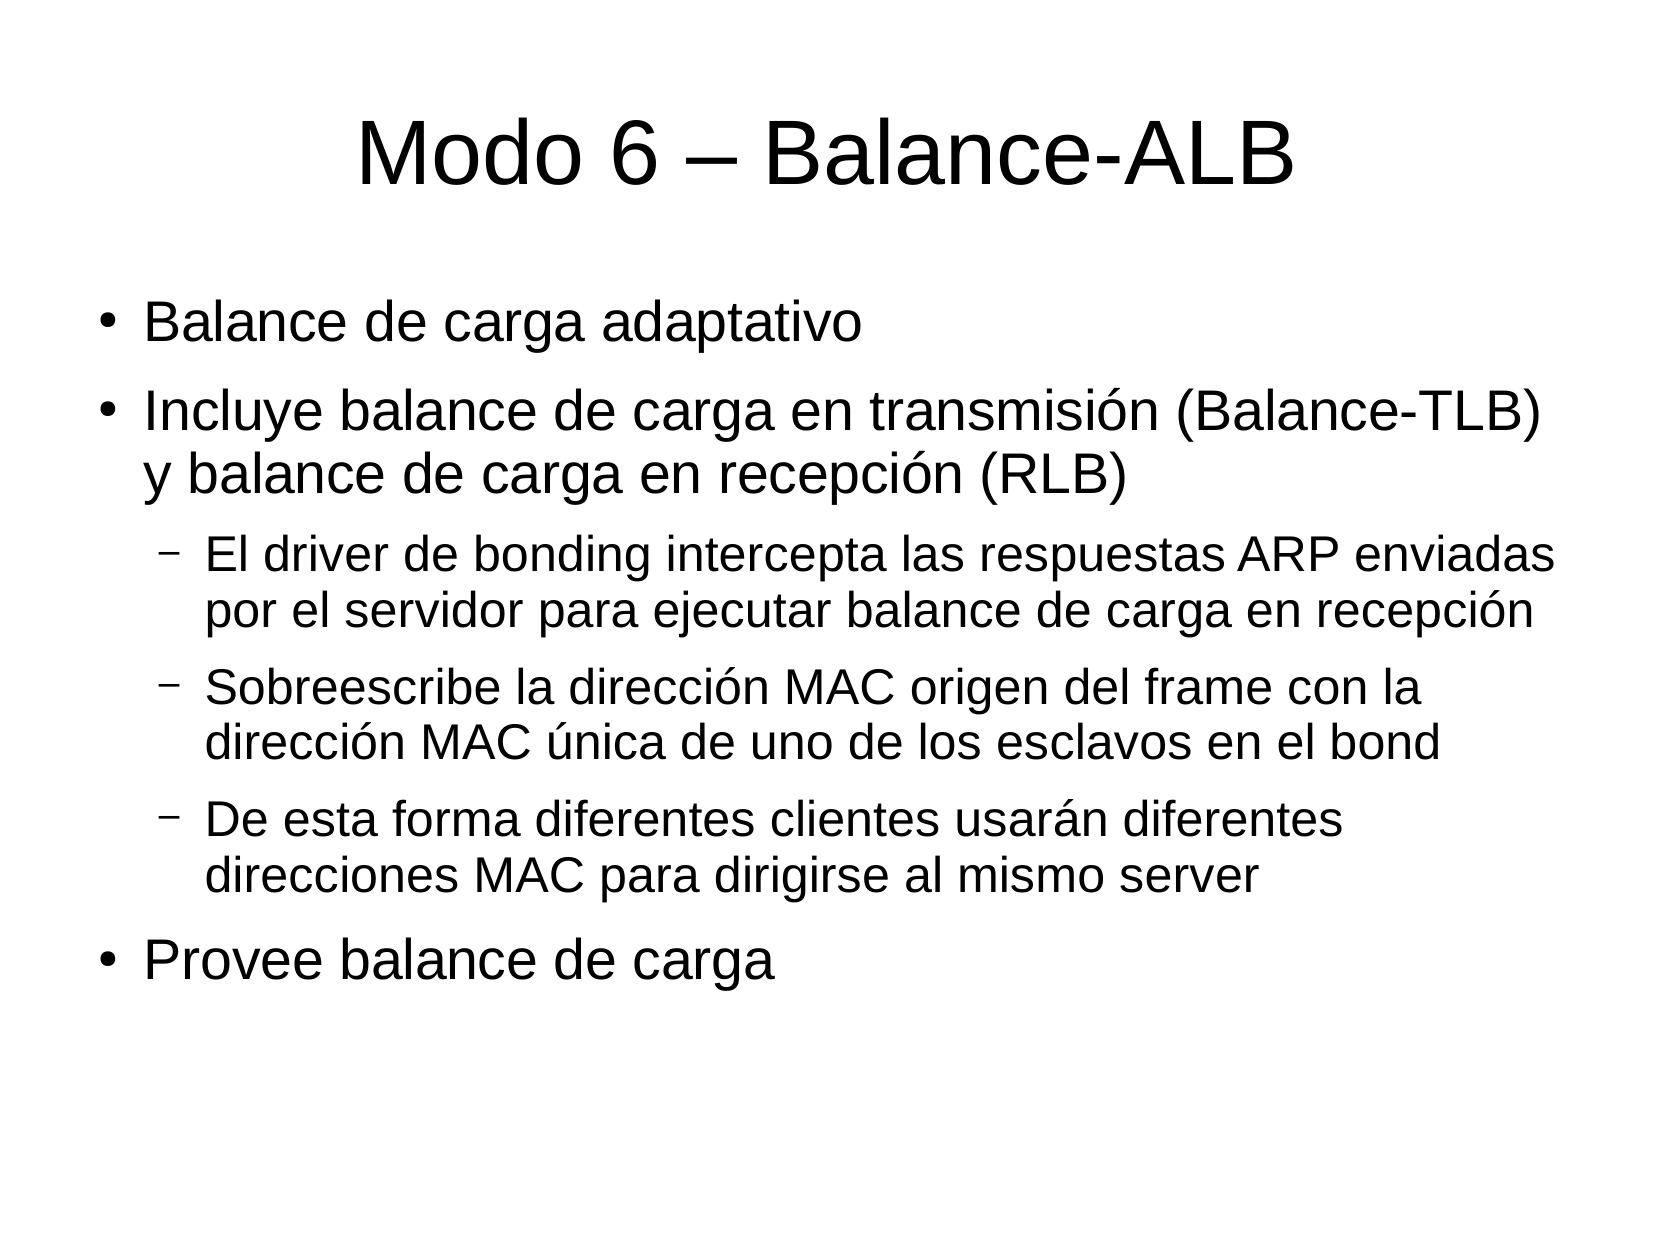

# Modo 6 – Balance-ALB
Balance de carga adaptativo
Incluye balance de carga en transmisión (Balance-TLB) y balance de carga en recepción (RLB)
El driver de bonding intercepta las respuestas ARP enviadas por el servidor para ejecutar balance de carga en recepción
Sobreescribe la dirección MAC origen del frame con la dirección MAC única de uno de los esclavos en el bond
De esta forma diferentes clientes usarán diferentes direcciones MAC para dirigirse al mismo server
Provee balance de carga